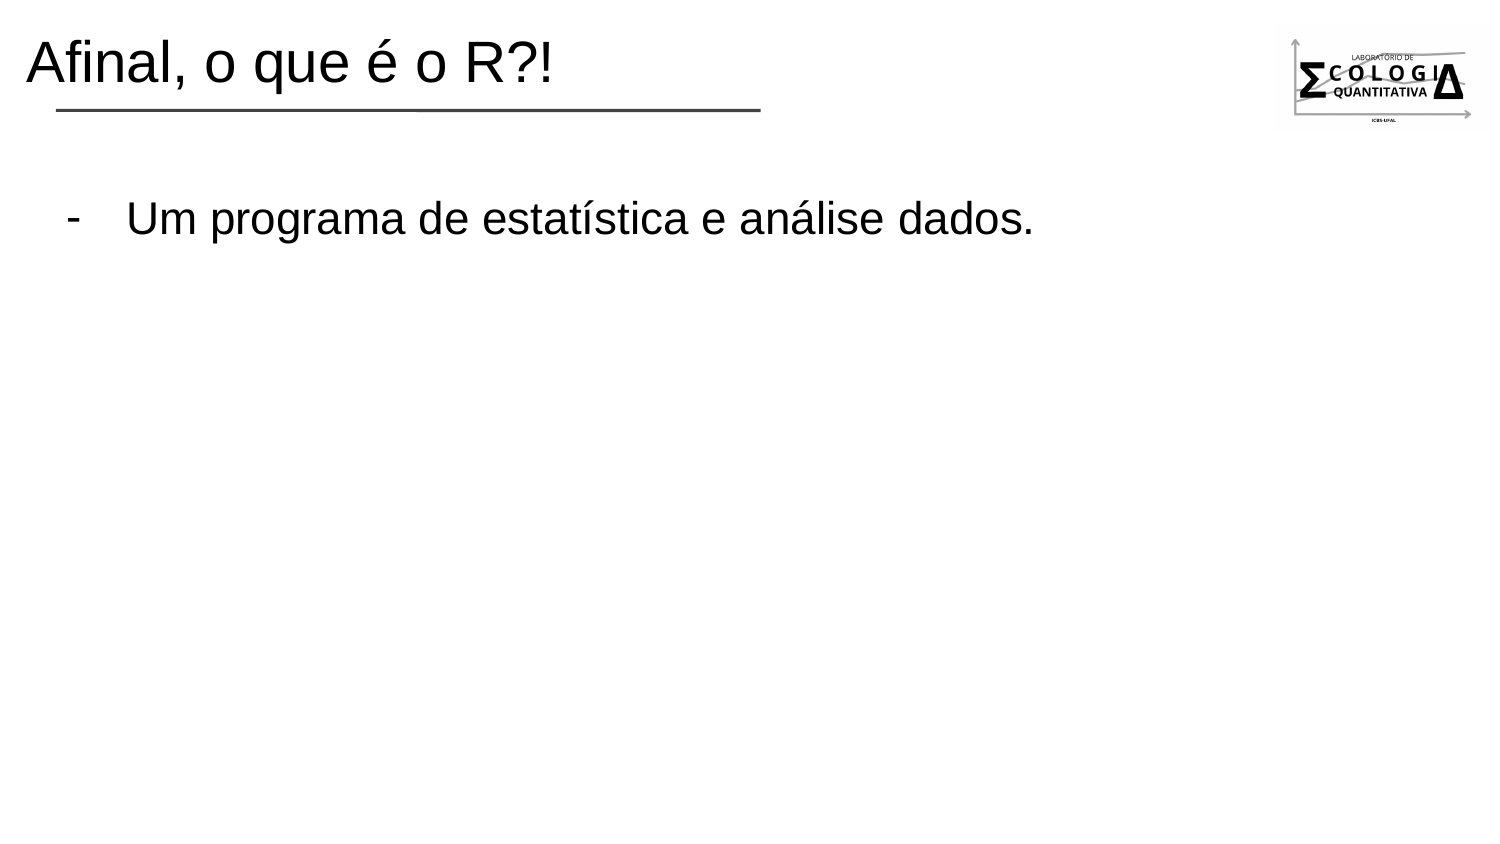

Afinal, o que é o R?!
Um programa de estatística e análise dados.